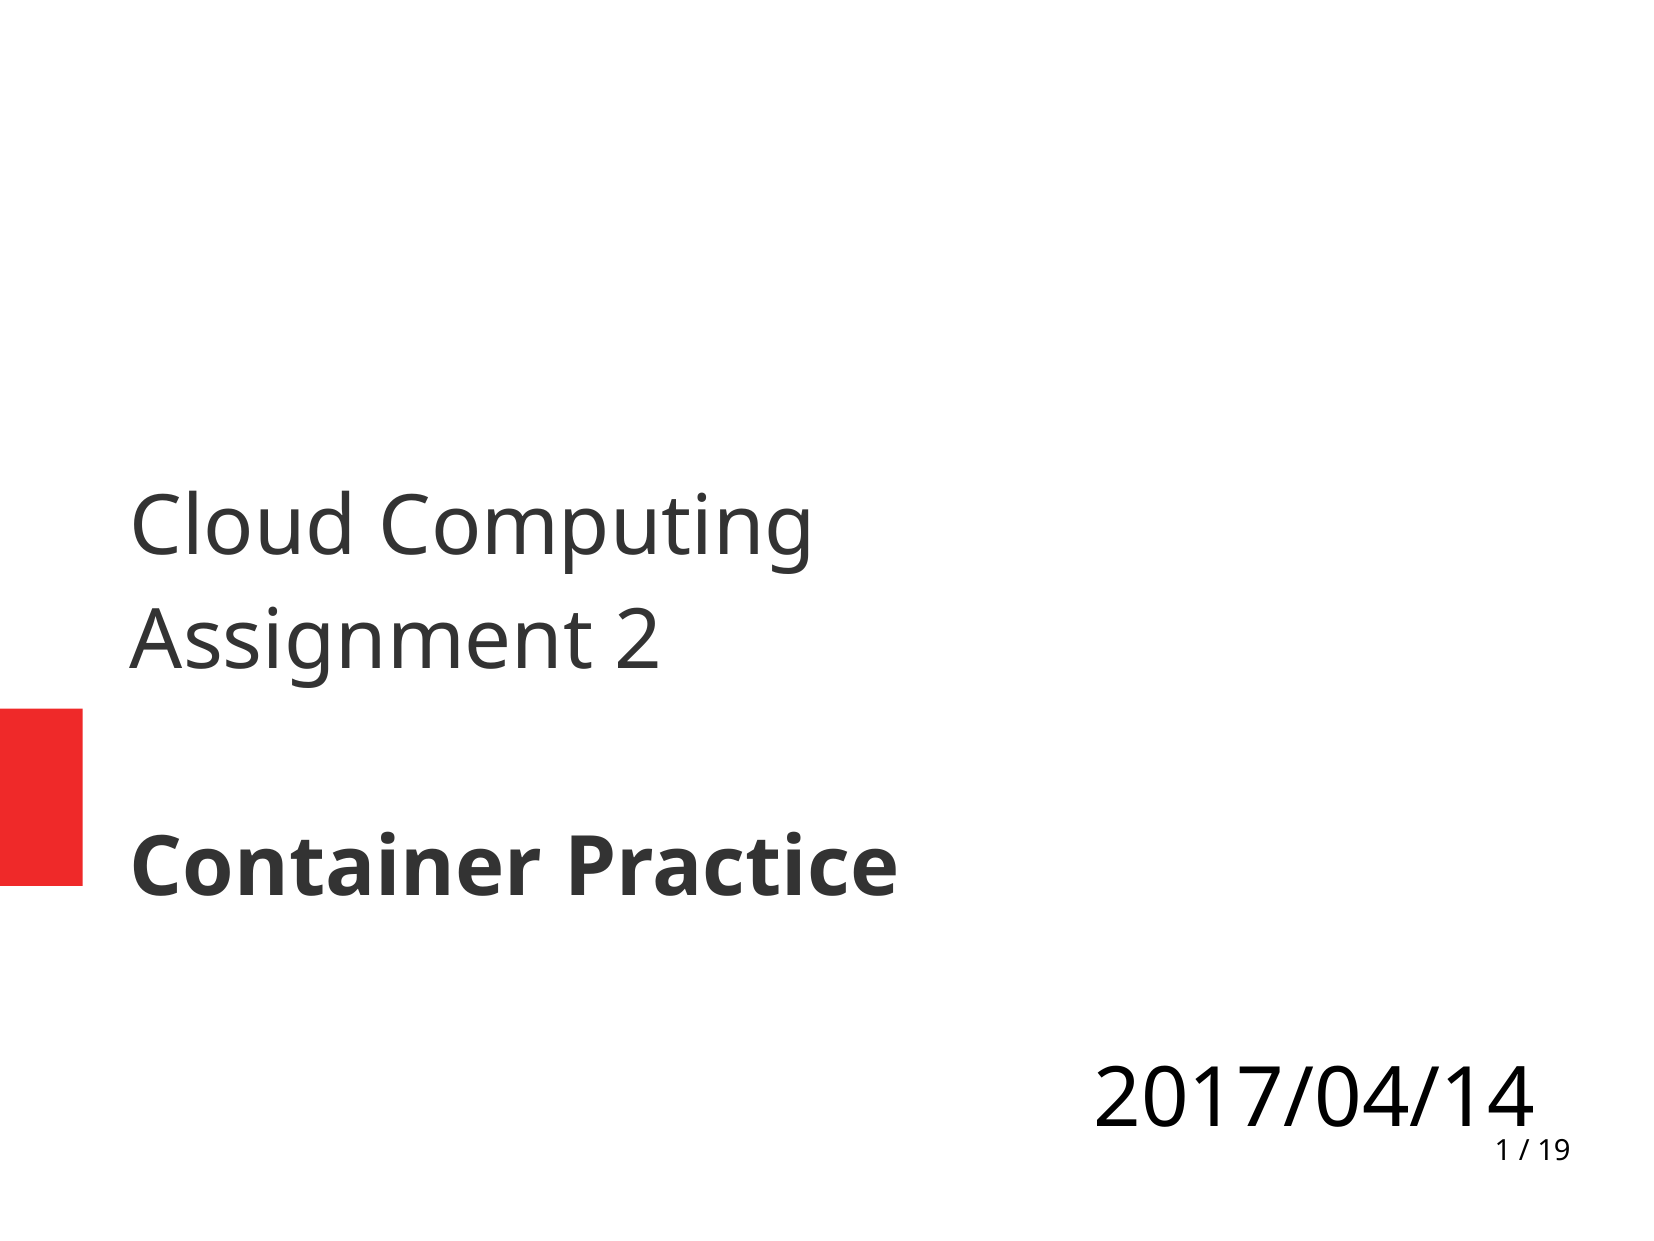

# Cloud Computing Assignment 2 Container Practice
2017/04/14
1